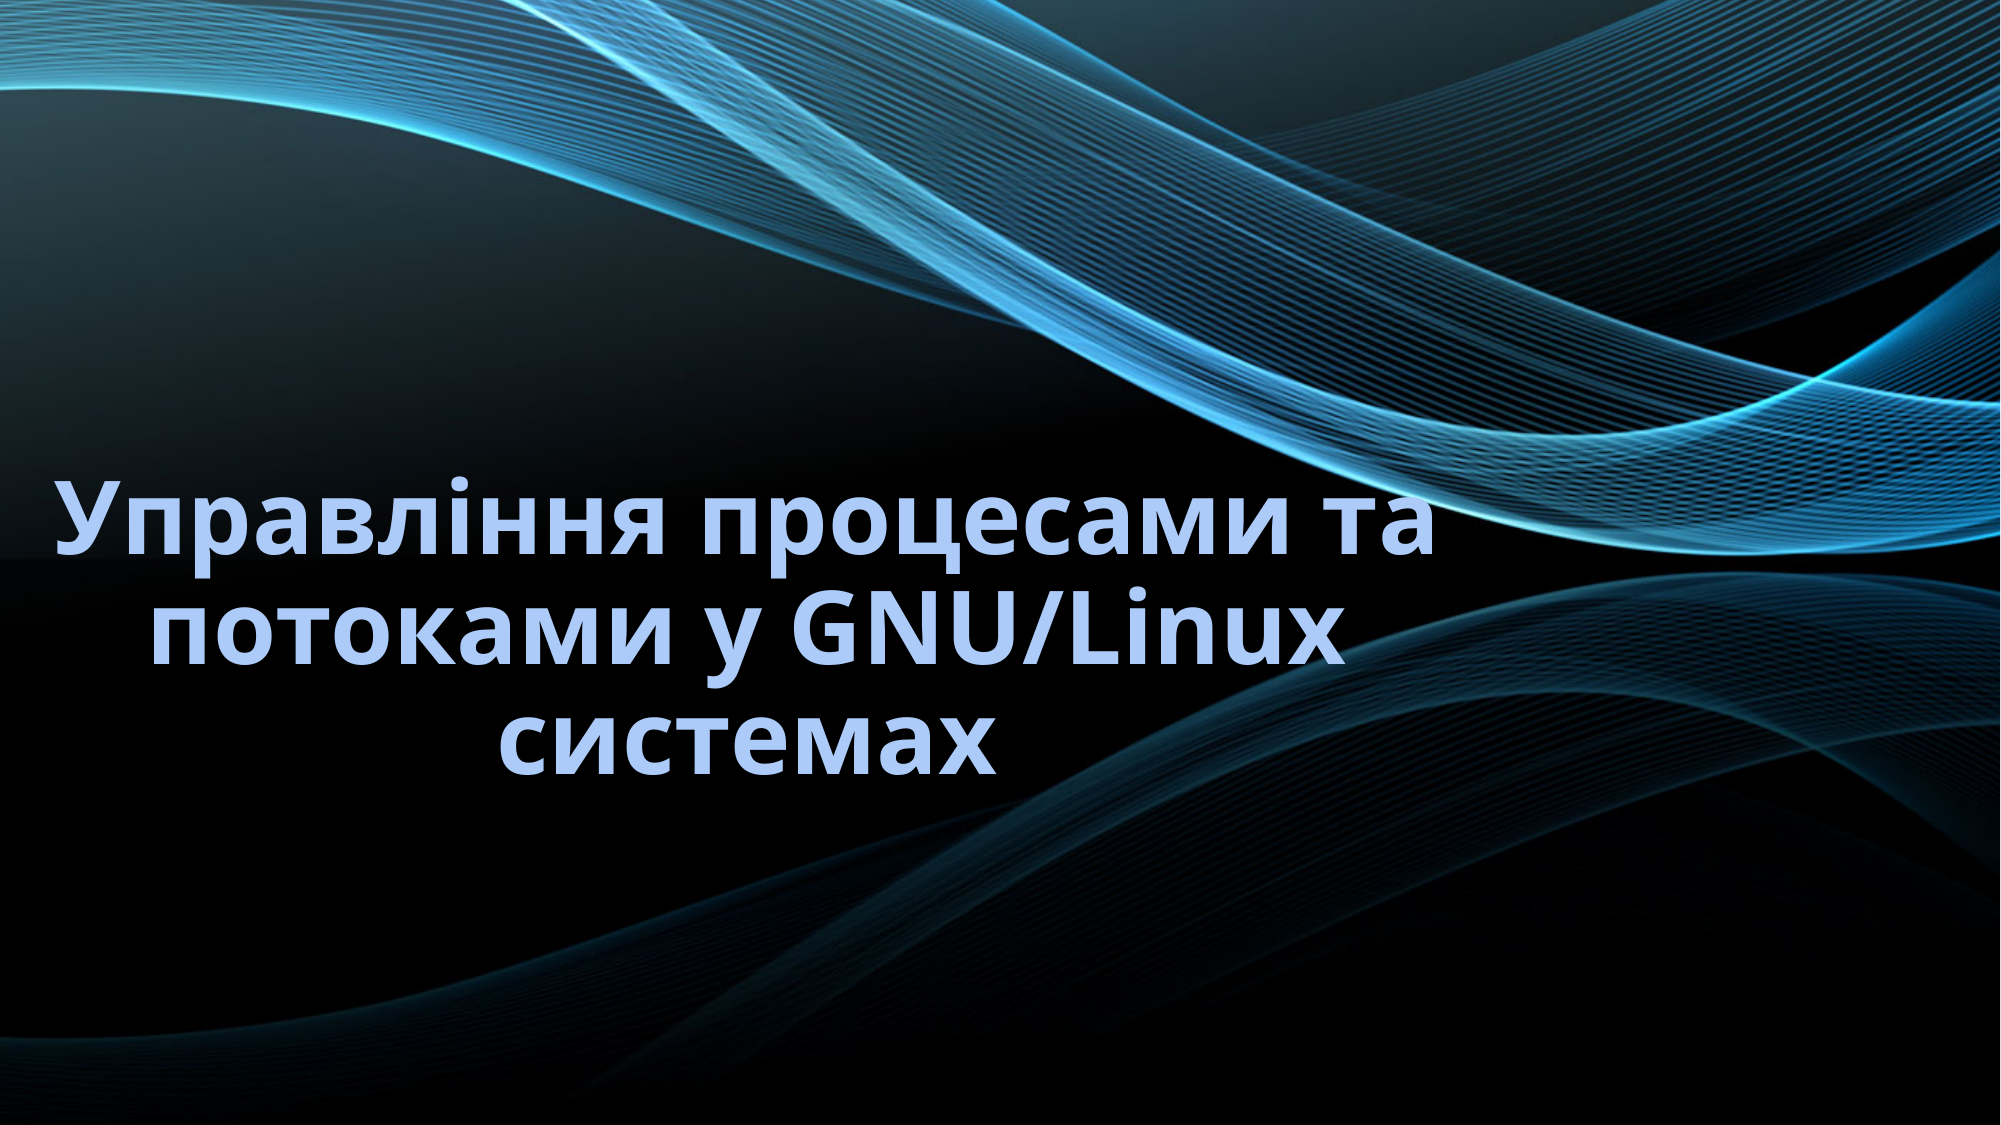

# Управління процесами та потоками у GNU/Linux системах